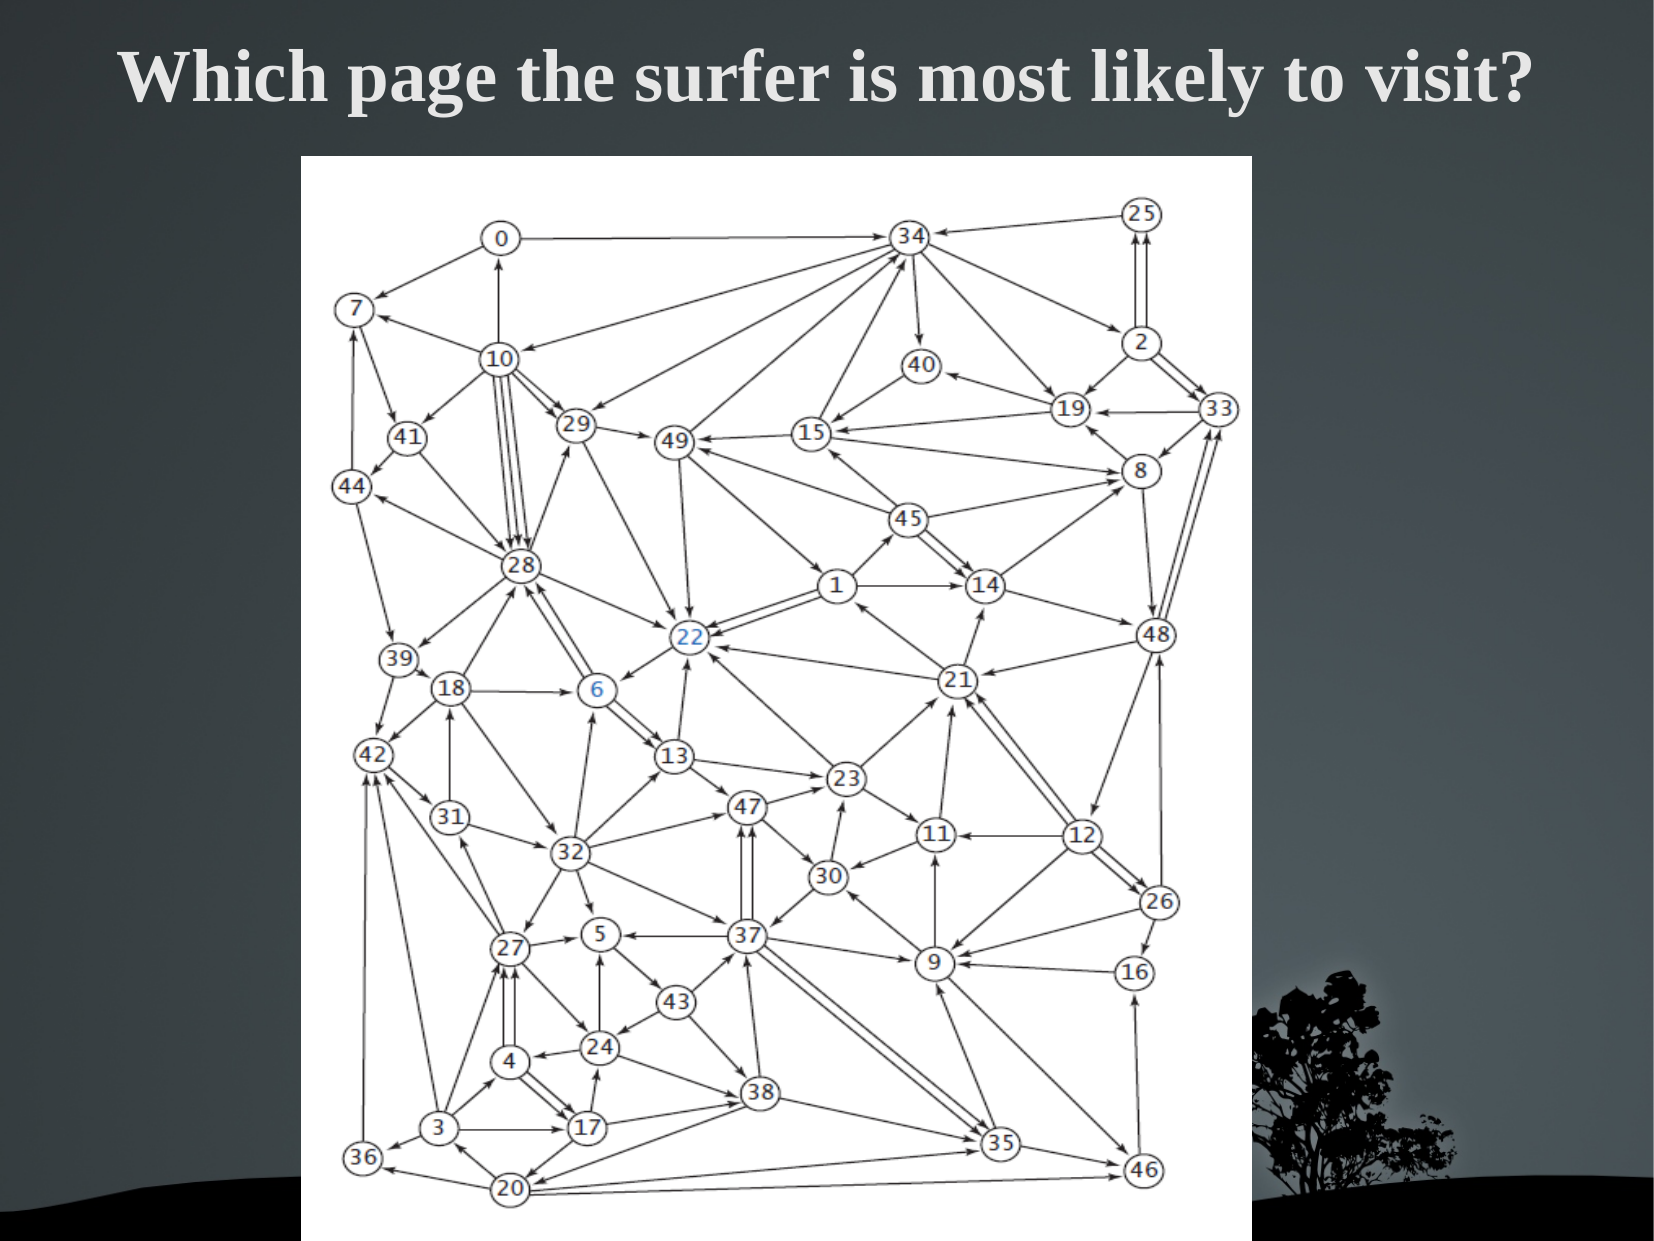

# Which page the surfer is most likely to visit?